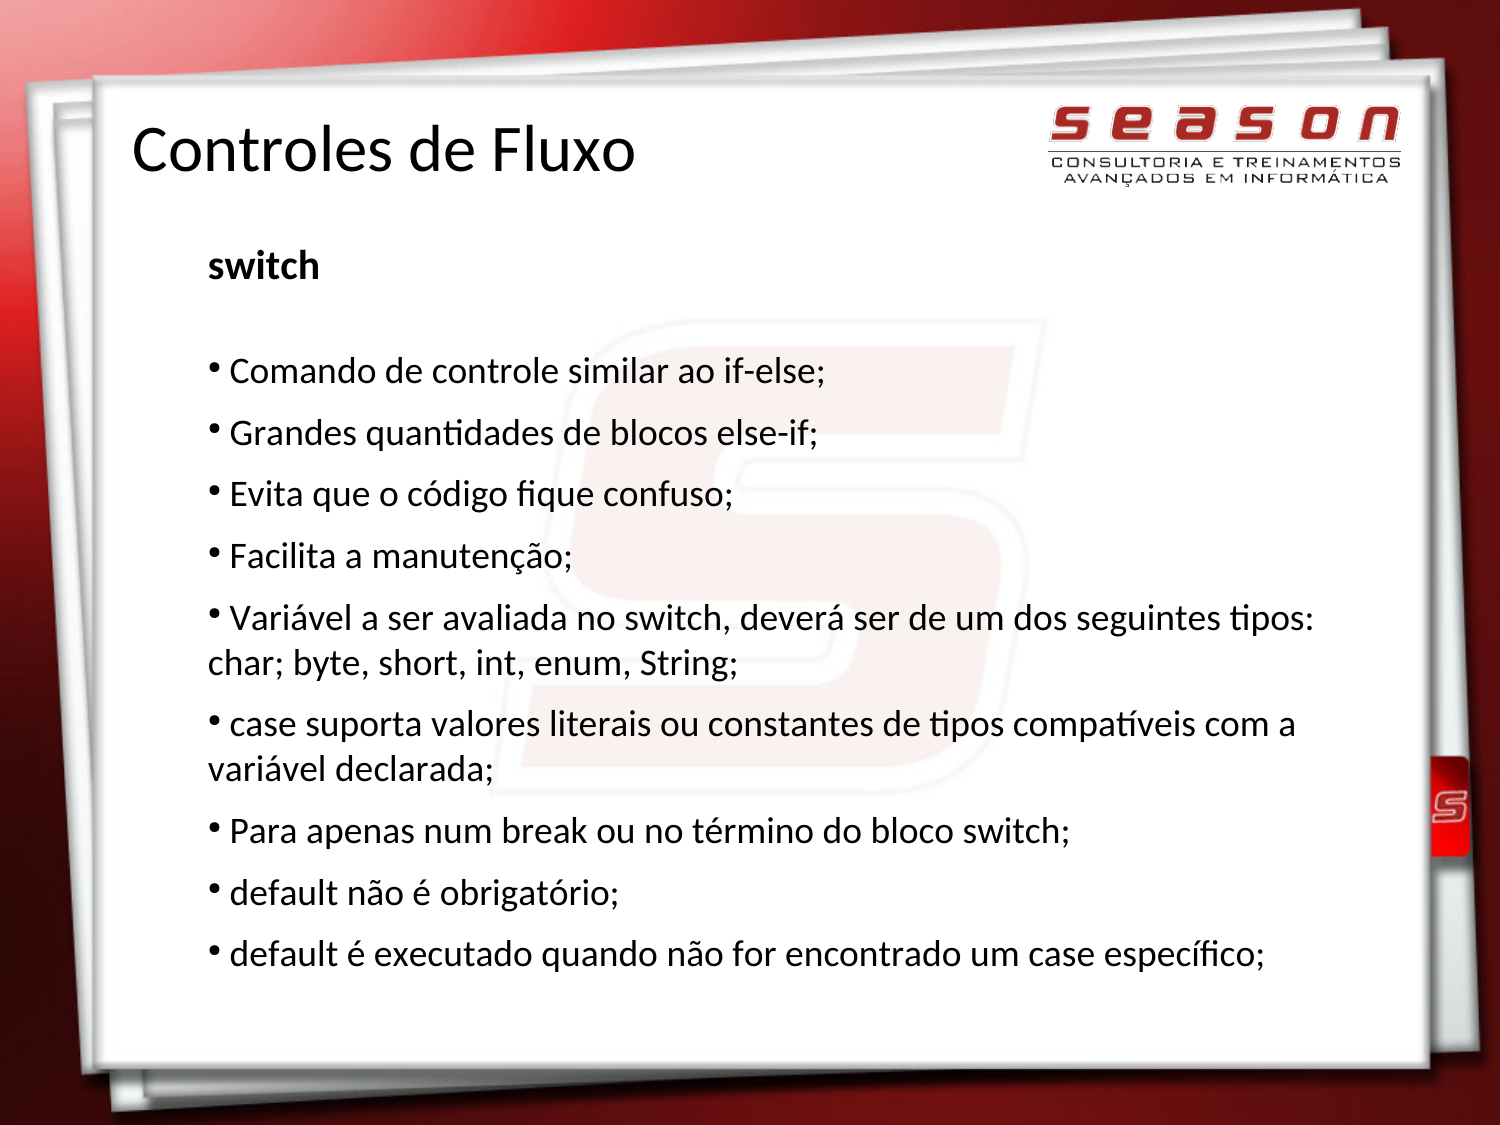

# Controles de Fluxo
switch
 Comando de controle similar ao if-else;
 Grandes quantidades de blocos else-if;
 Evita que o código fique confuso;
 Facilita a manutenção;
 Variável a ser avaliada no switch, deverá ser de um dos seguintes tipos: char; byte, short, int, enum, String;
 case suporta valores literais ou constantes de tipos compatíveis com a variável declarada;
 Para apenas num break ou no término do bloco switch;
 default não é obrigatório;
 default é executado quando não for encontrado um case específico;